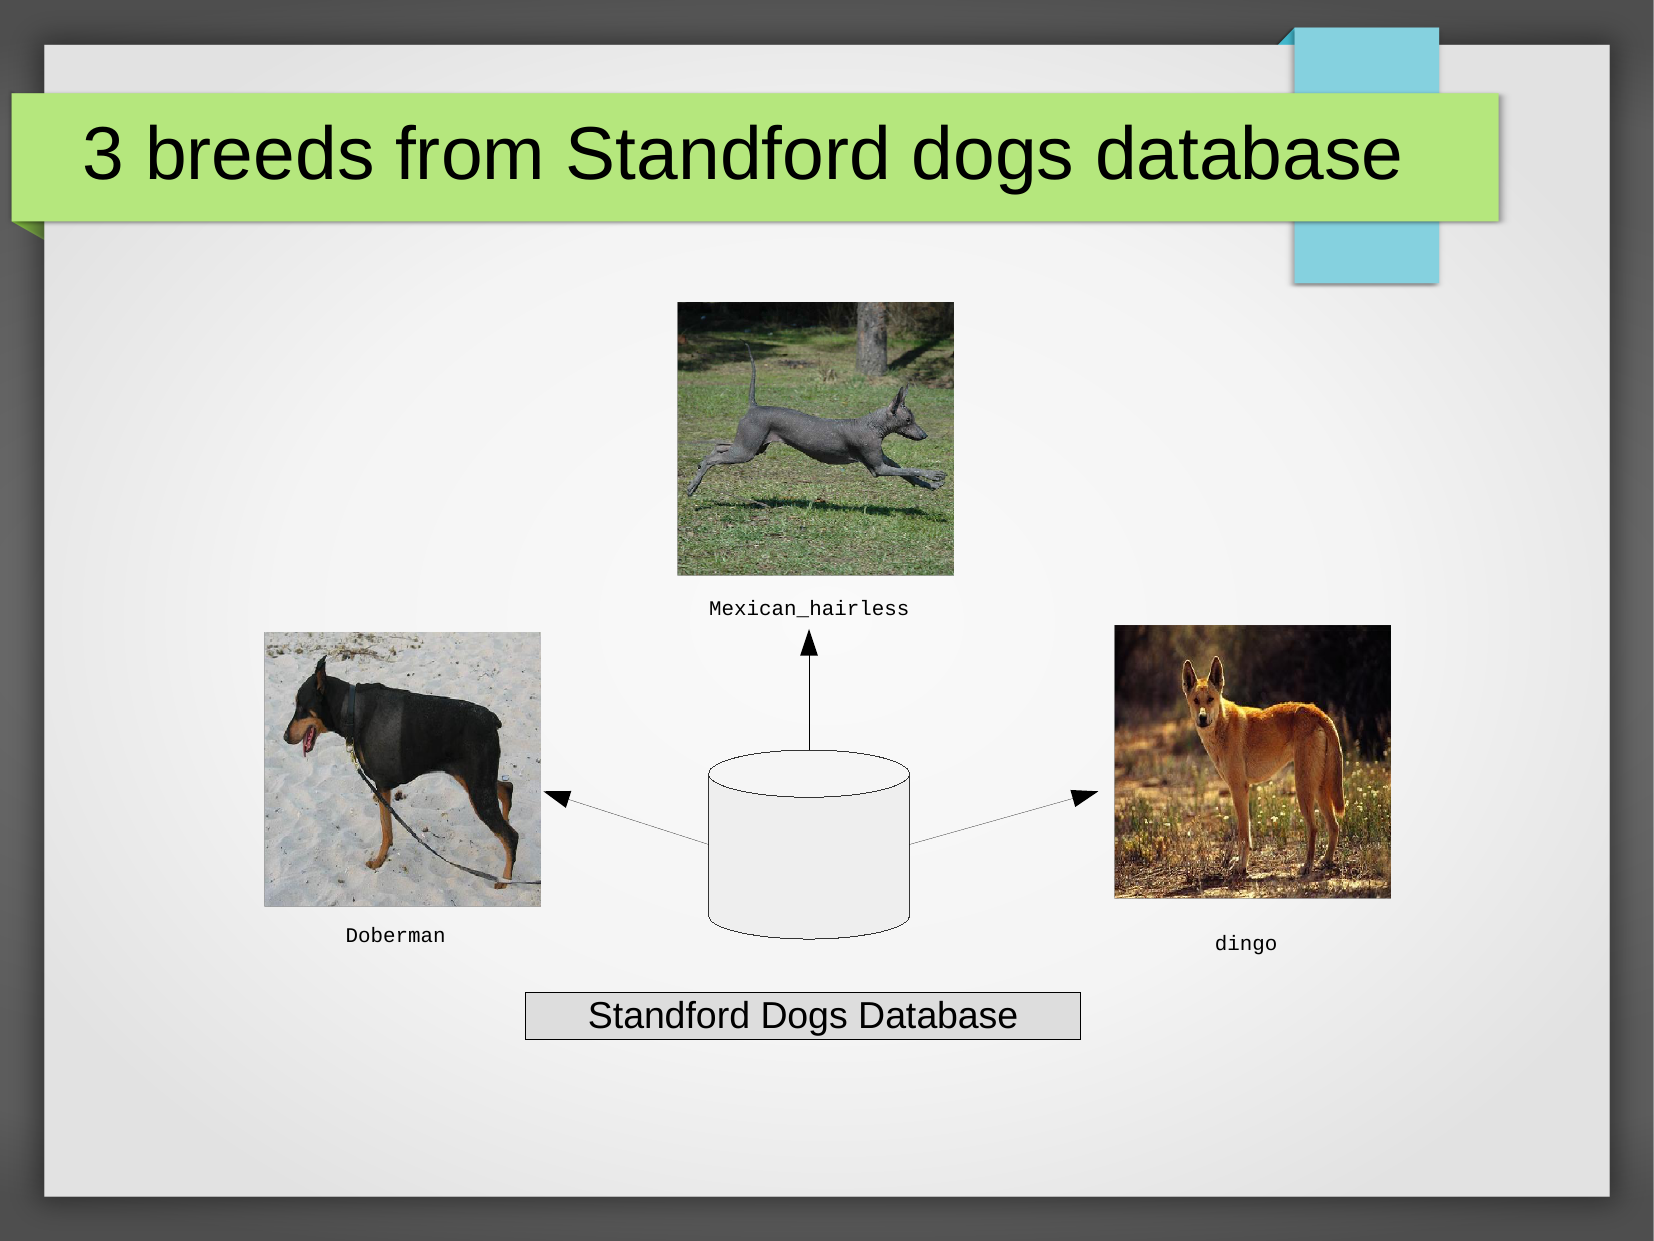

# 3 breeds from Standford dogs database
Mexican_hairless
dingo
Doberman
Standford Dogs Database